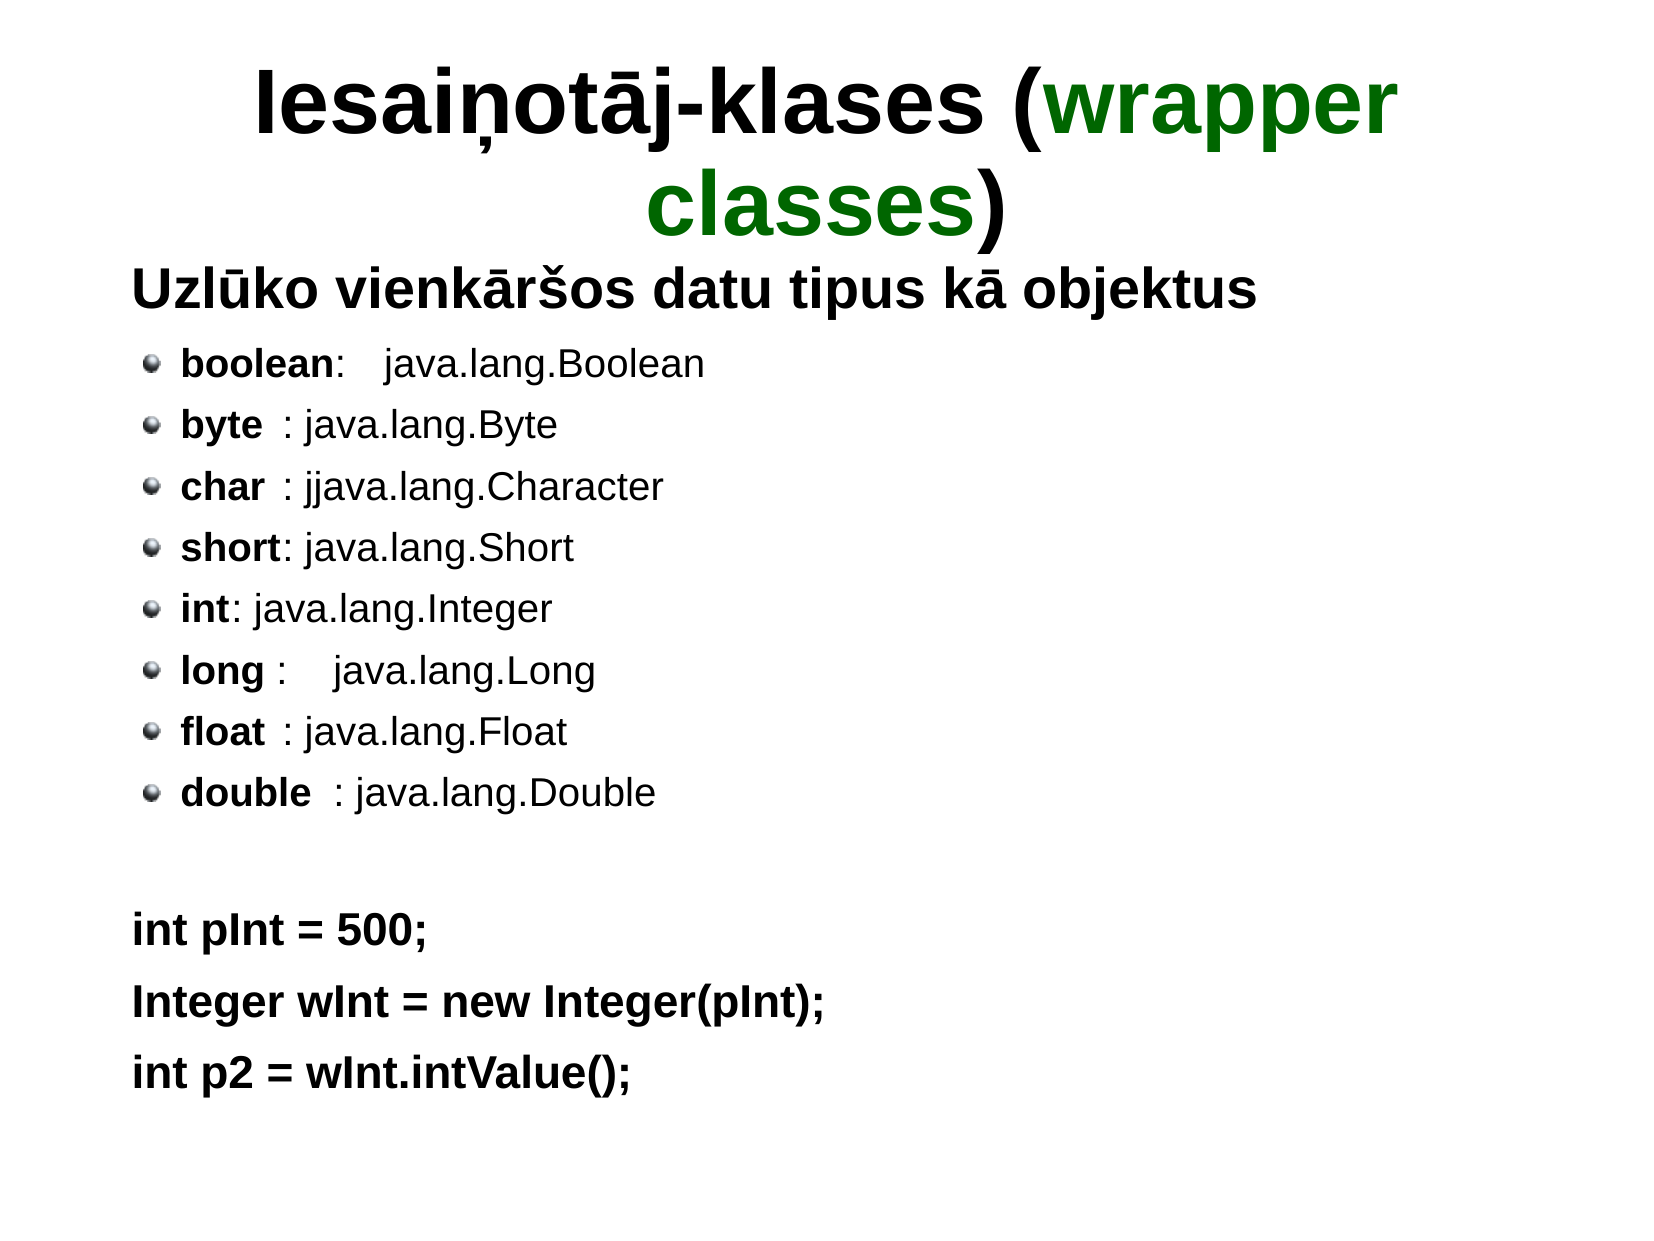

# Iesaiņotāj-klases (wrapper classes)
Uzlūko vienkāršos datu tipus kā objektus
boolean:	java.lang.Boolean
byte	: java.lang.Byte
char	: jjava.lang.Character
short	: java.lang.Short
int	: java.lang.Integer
long :	java.lang.Long
float	: java.lang.Float
double	: java.lang.Double
int pInt = 500;
Integer wInt = new Integer(pInt);
int p2 = wInt.intValue();